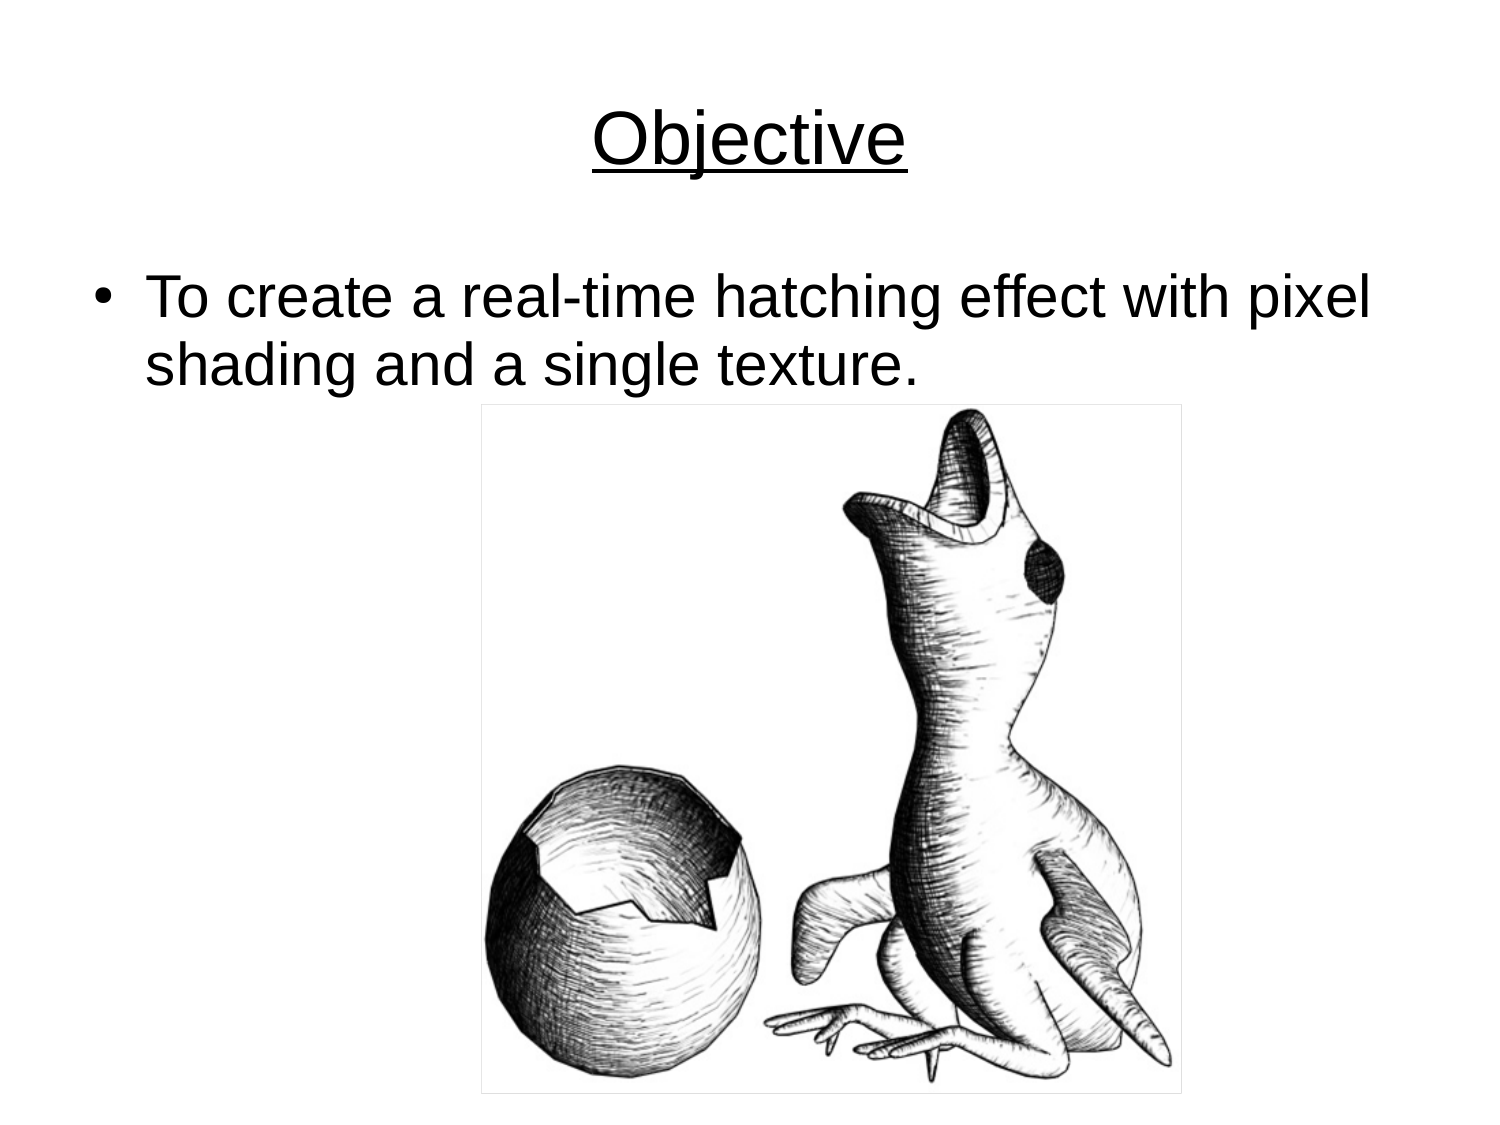

# Objective
To create a real-time hatching effect with pixel shading and a single texture.